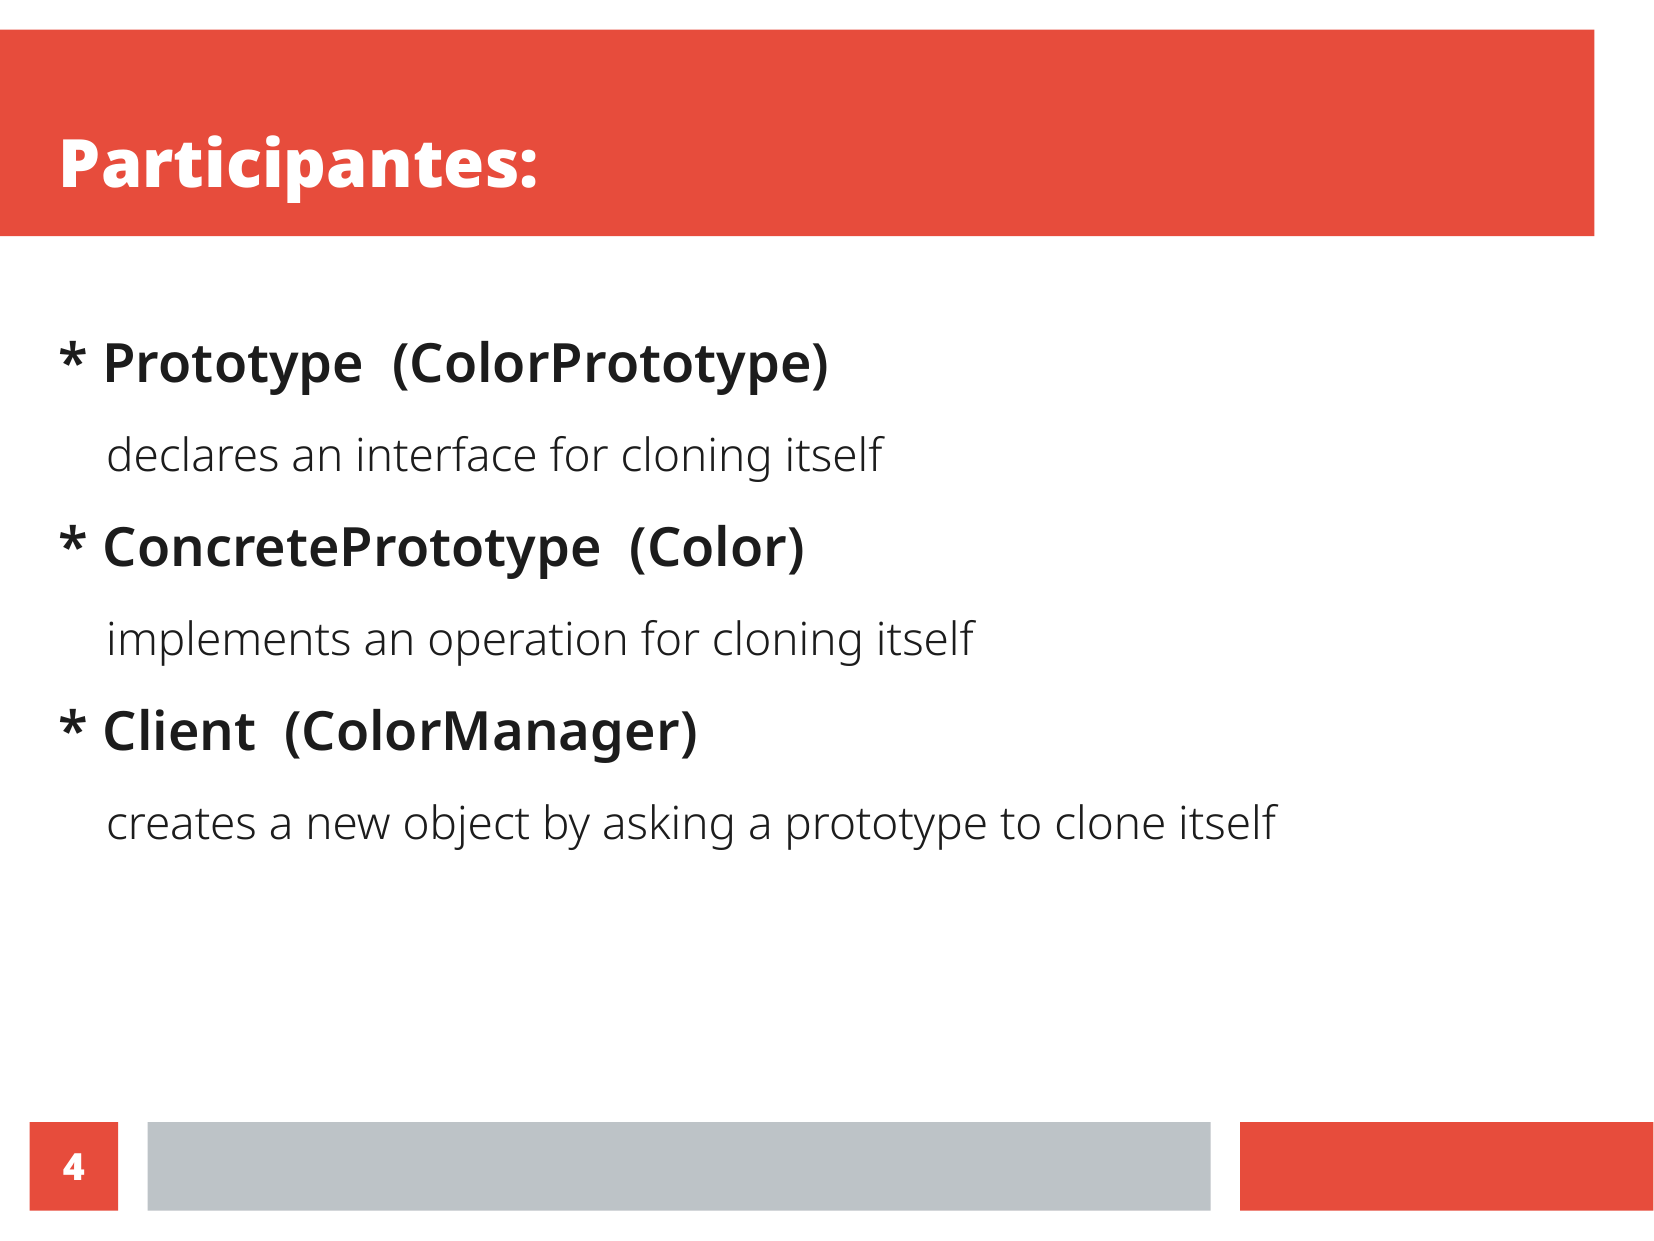

# Participantes:
* Prototype (ColorPrototype)
declares an interface for cloning itself
* ConcretePrototype (Color)
implements an operation for cloning itself
* Client (ColorManager)
creates a new object by asking a prototype to clone itself
4